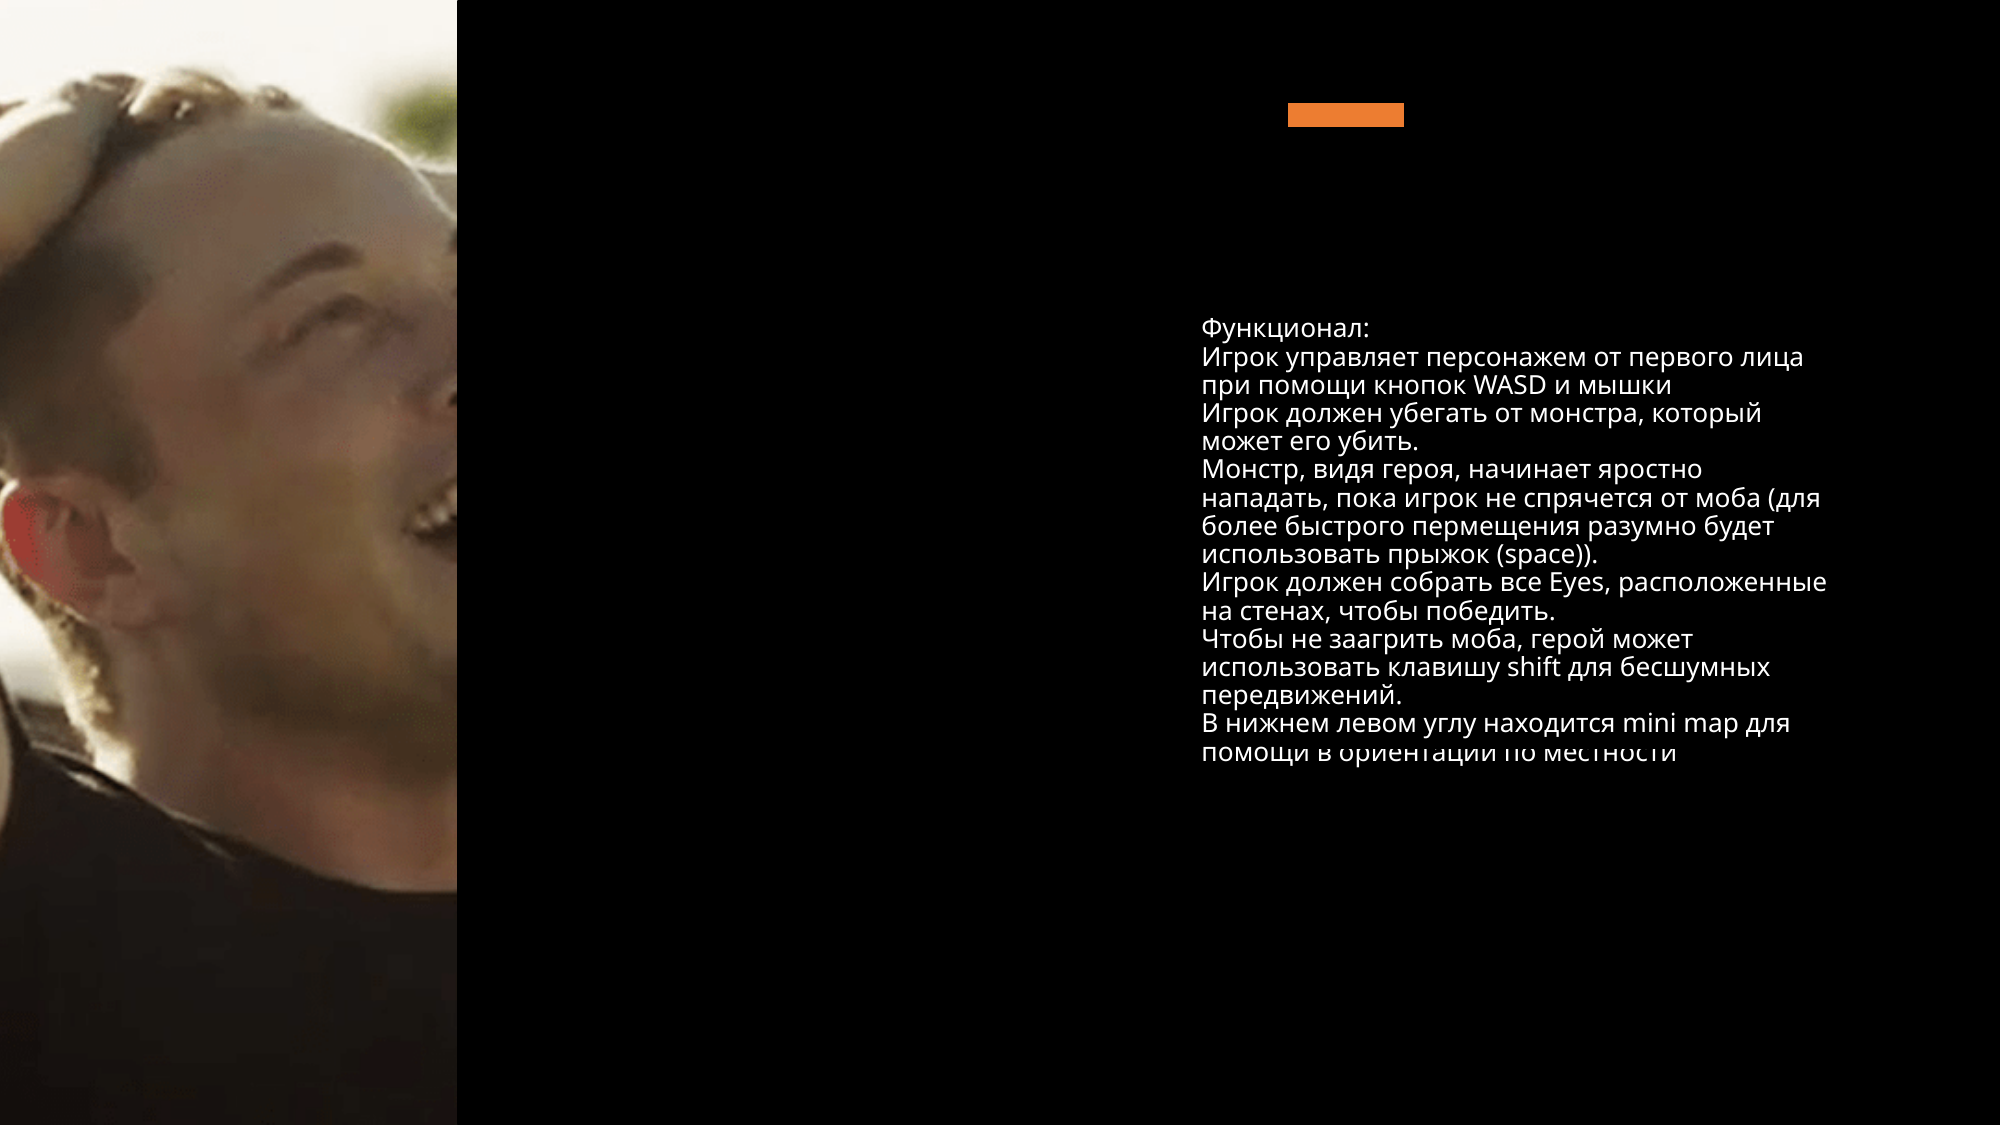

# Функционал: Игрок управляет персонажем от первого лица при помощи кнопок WASD и мышки Игрок должен убегать от монстра, который может его убить. Монстр, видя героя, начинает яростно нападать, пока игрок не спрячется от моба (для более быстрого пермещения разумно будет использовать прыжок (space)). Игрок должен собрать все Eyes, расположенные на стенах, чтобы победить. Чтобы не заагрить моба, герой может использовать клавишу shift для бесшумных передвижений.  В нижнем левом углу находится mini map для помощи в ориентации по местности